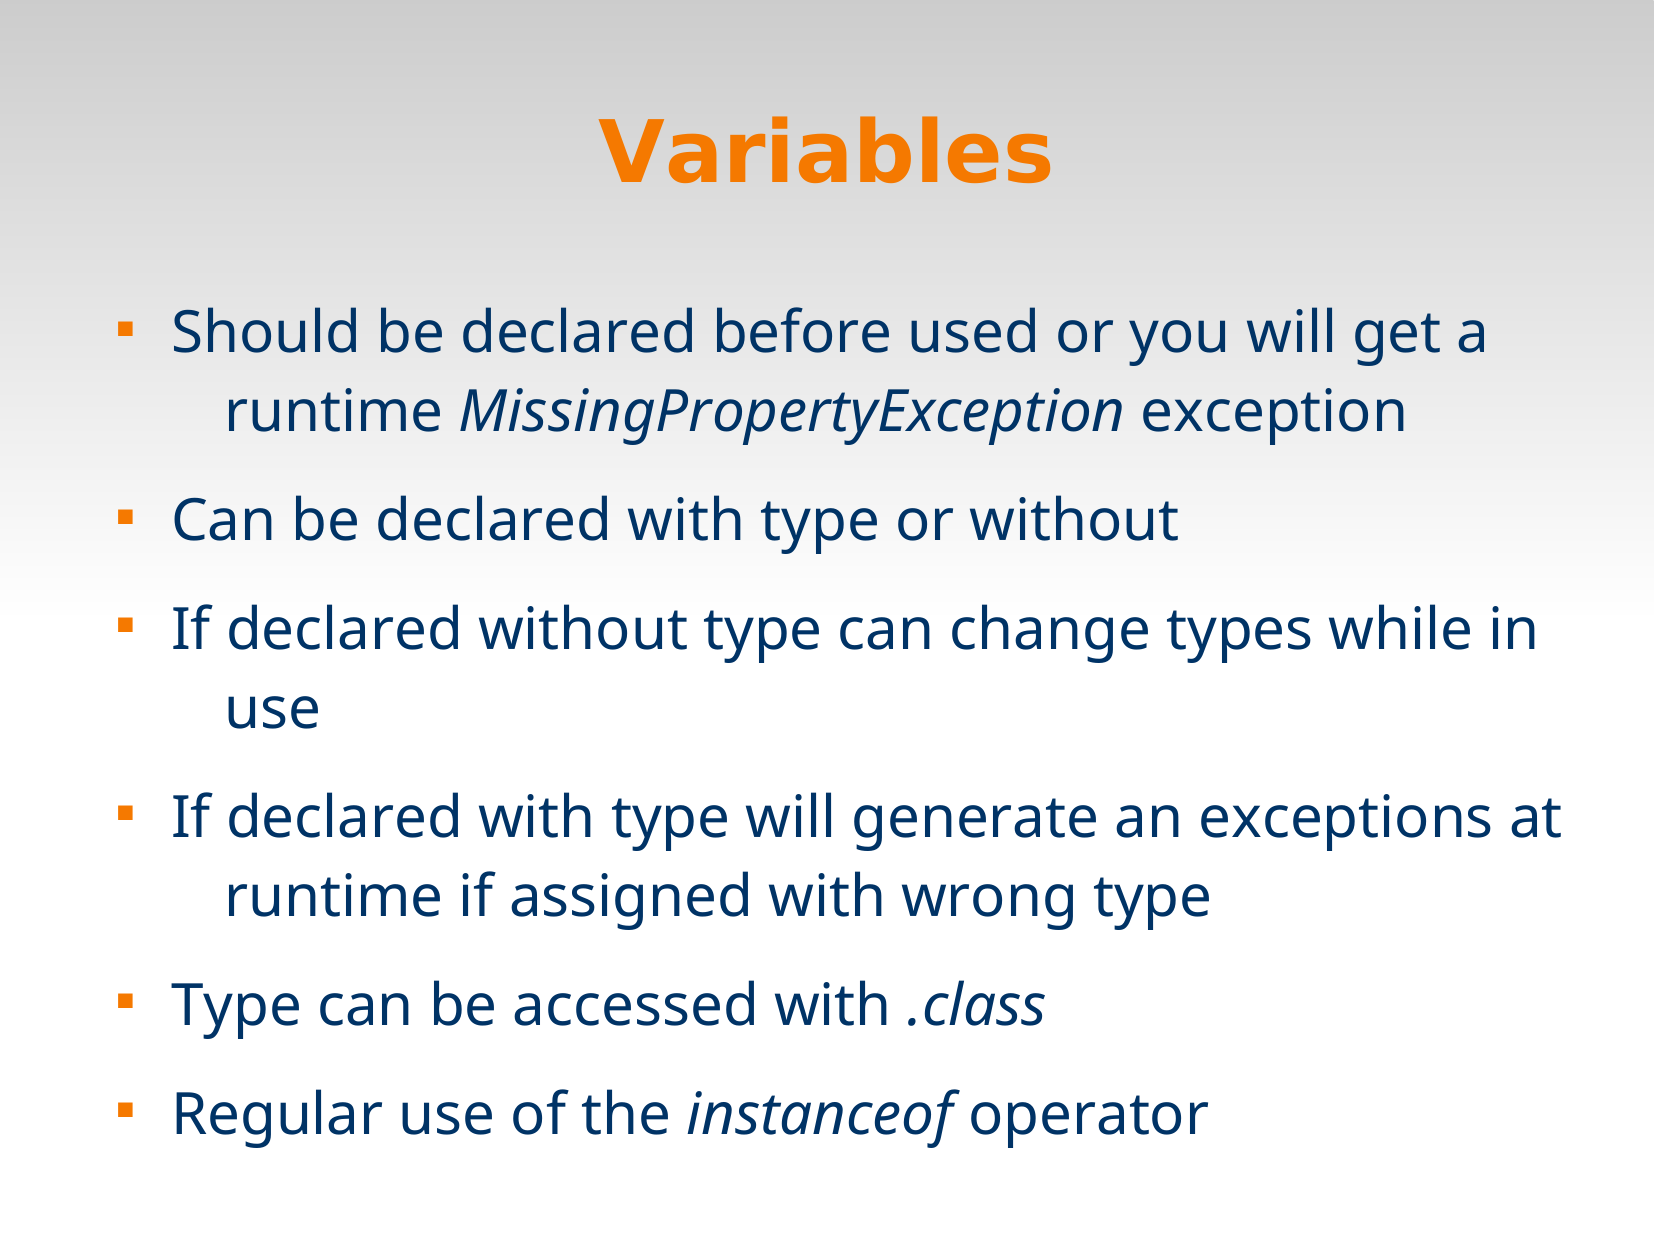

# Variables
Should be declared before used or you will get a runtime MissingPropertyException exception
Can be declared with type or without
If declared without type can change types while in use
If declared with type will generate an exceptions at runtime if assigned with wrong type
Type can be accessed with .class
Regular use of the instanceof operator